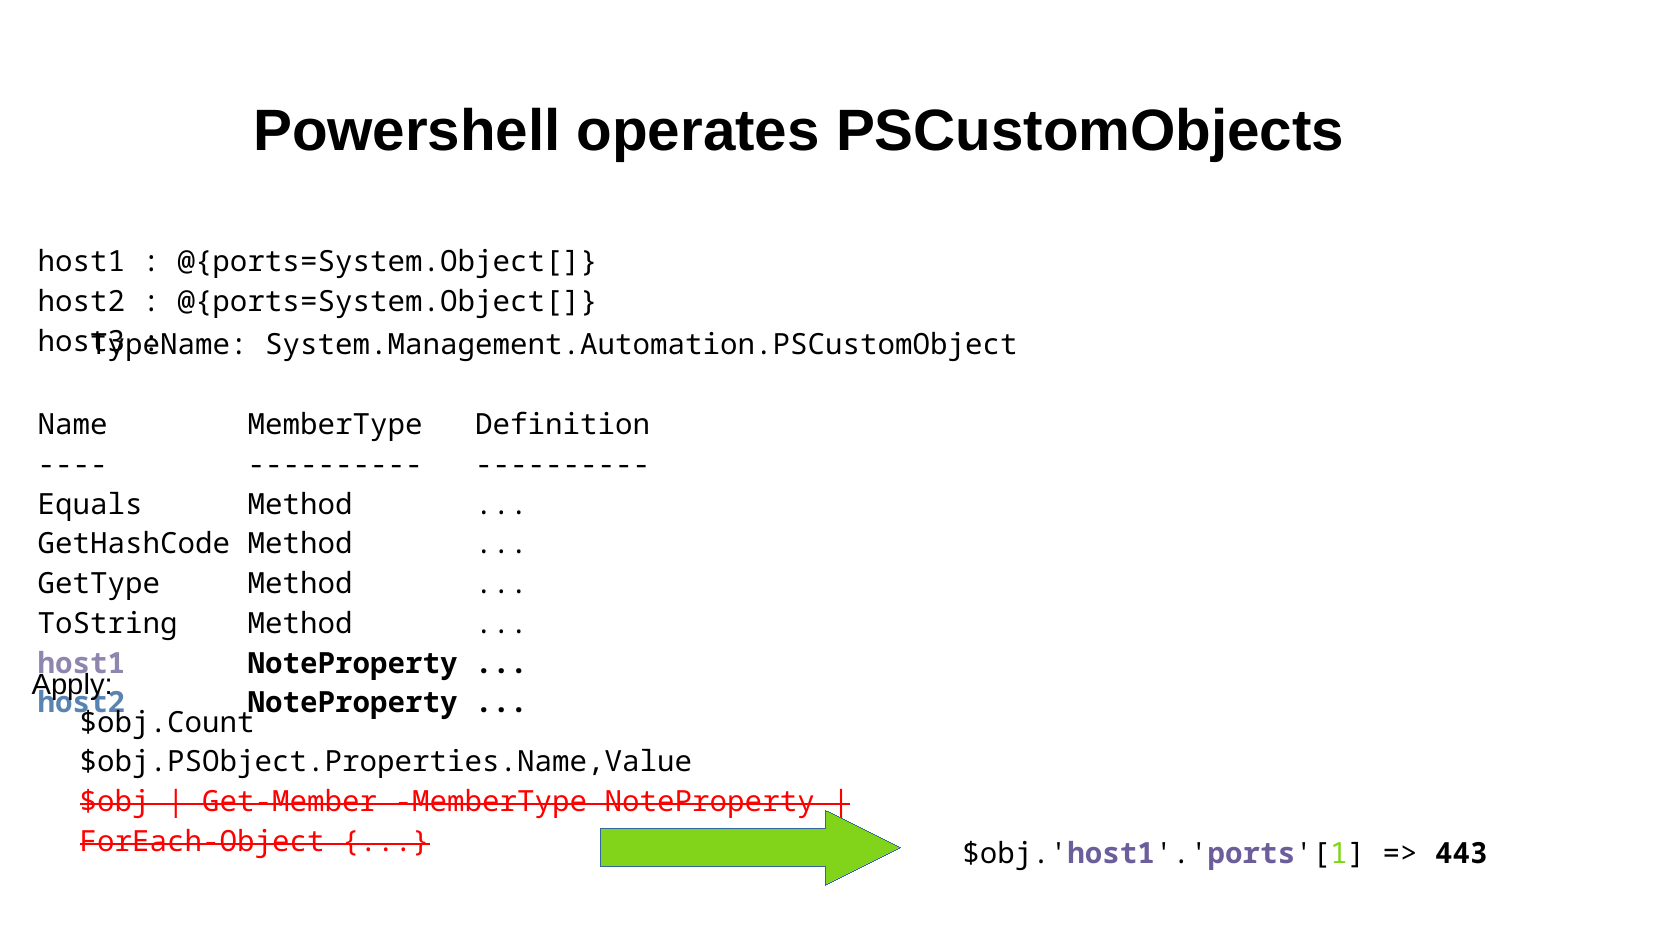

# Powershell operates PSCustomObjects
host1 : @{ports=System.Object[]}
host2 : @{ports=System.Object[]}
host3 :
 TypeName: System.Management.Automation.PSCustomObject
Name MemberType Definition
---- ---------- ----------
Equals Method ...
GetHashCode Method ...
GetType Method ...
ToString Method ...
host1 NoteProperty ...
host2 NoteProperty ...
Apply:
$obj.Count
$obj.PSObject.Properties.Name,Value
$obj | Get-Member -MemberType NoteProperty |
ForEach-Object {...}
$obj.'host1'.'ports'[1] => 443